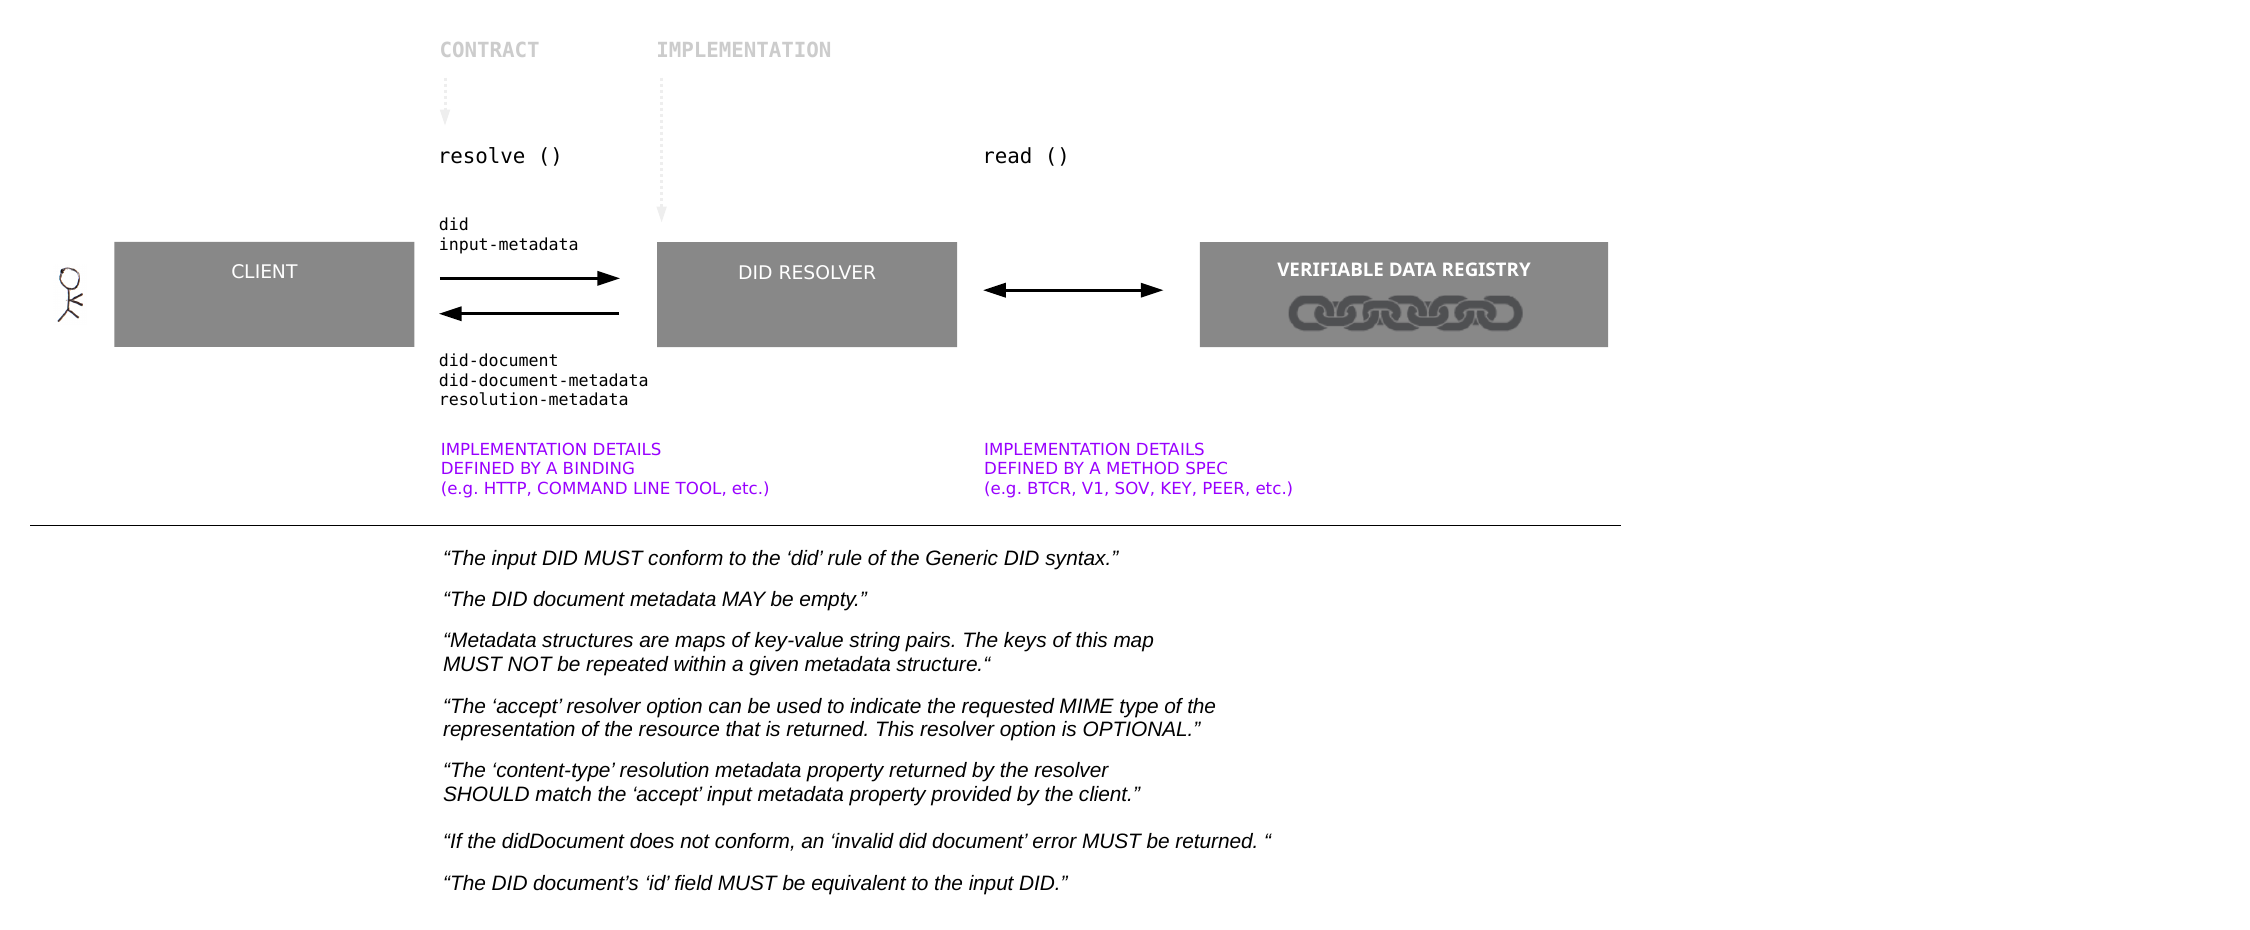

CONTRACT
IMPLEMENTATION
read ()
resolve ()
did
input-metadata
CLIENT
DID RESOLVER
VERIFIABLE DATA REGISTRY
did-document
did-document-metadata
resolution-metadata
IMPLEMENTATION DETAILS
DEFINED BY A BINDING
(e.g. HTTP, COMMAND LINE TOOL, etc.)
IMPLEMENTATION DETAILS
DEFINED BY A METHOD SPEC
(e.g. BTCR, V1, SOV, KEY, PEER, etc.)
“The input DID MUST conform to the ‘did’ rule of the Generic DID syntax.”
“The DID document metadata MAY be empty.”
“Metadata structures are maps of key-value string pairs. The keys of this map MUST NOT be repeated within a given metadata structure.“
“The ‘accept’ resolver option can be used to indicate the requested MIME type of the representation of the resource that is returned. This resolver option is OPTIONAL.”
“The ‘content-type’ resolution metadata property returned by the resolver SHOULD match the ‘accept’ input metadata property provided by the client.”
“If the didDocument does not conform, an ‘invalid did document’ error MUST be returned. “
“The DID document’s ‘id’ field MUST be equivalent to the input DID.”